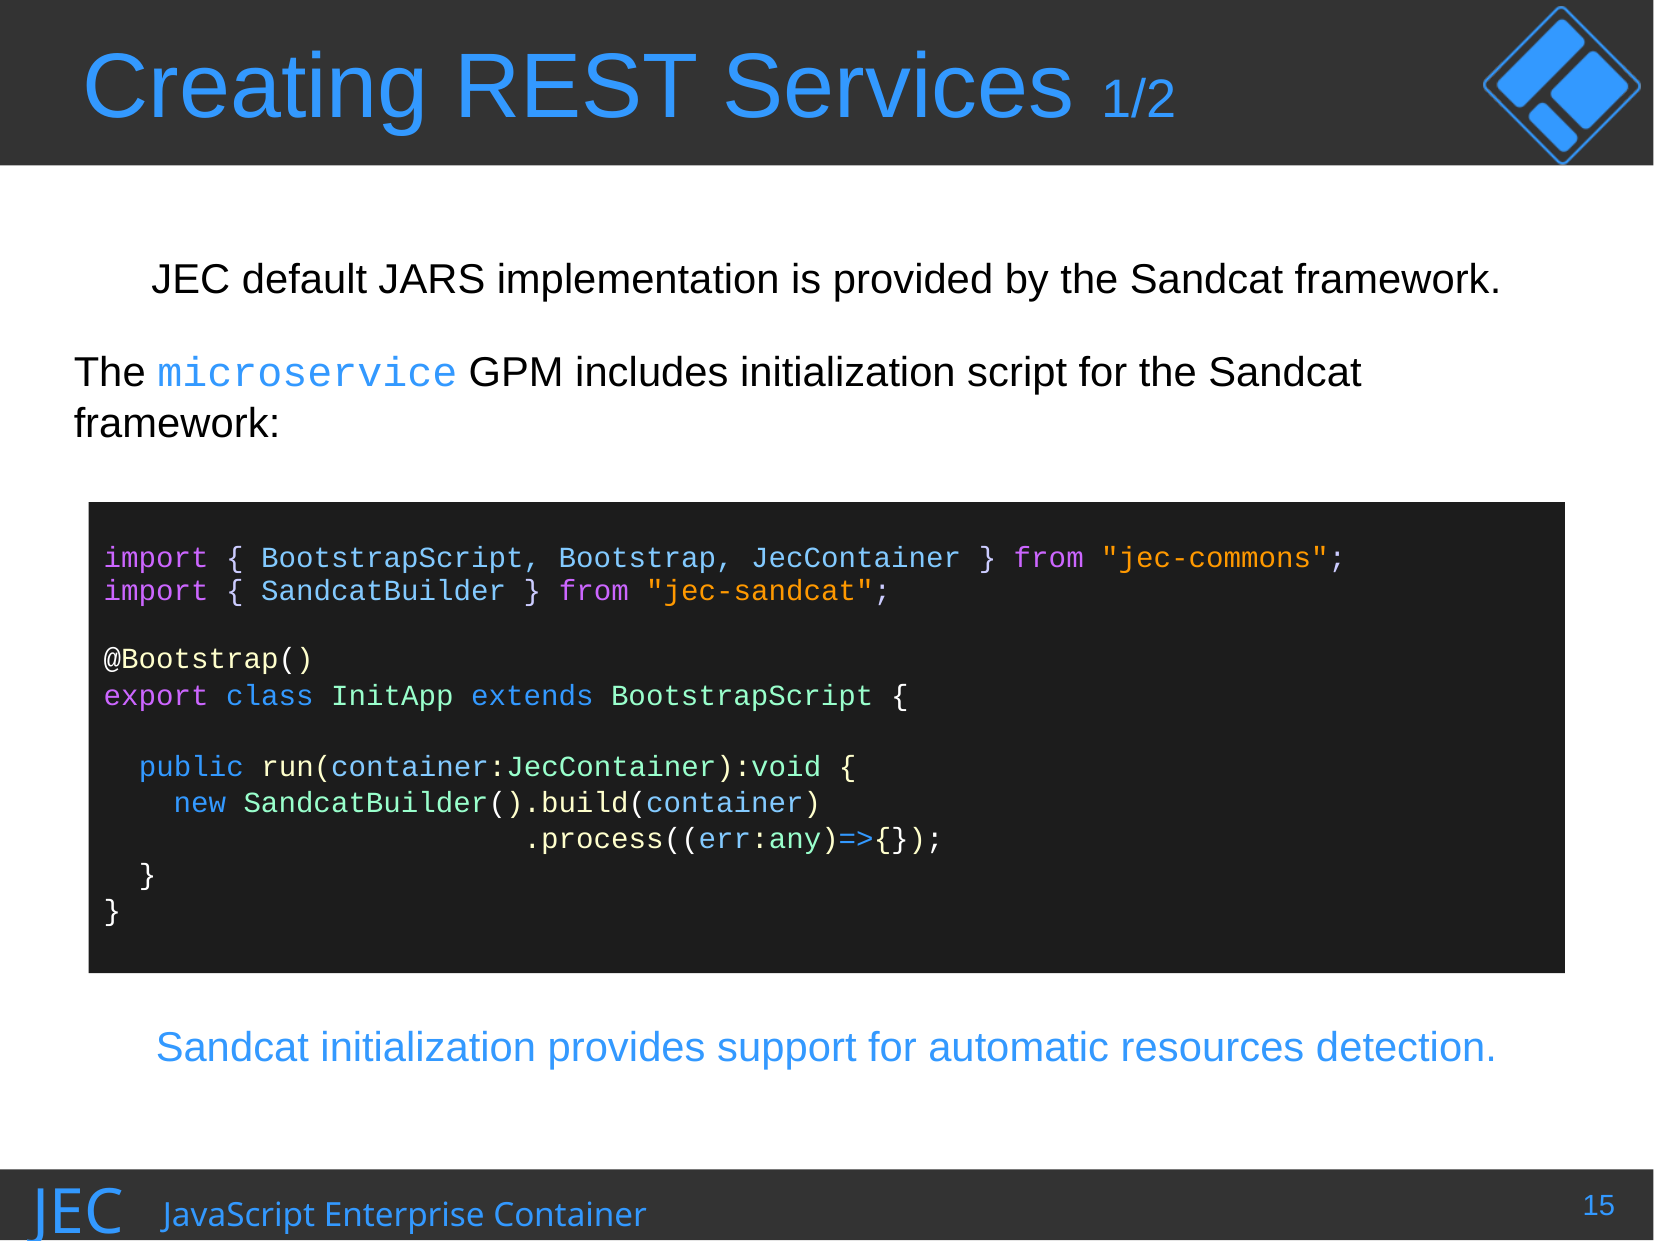

# Creating REST Services 1/2
JEC default JARS implementation is provided by the Sandcat framework.
The microservice GPM includes initialization script for the Sandcat framework:
import { BootstrapScript, Bootstrap, JecContainer } from "jec-commons";
import { SandcatBuilder } from "jec-sandcat";
@Bootstrap()
export class InitApp extends BootstrapScript {
 public run(container:JecContainer):void {
 new SandcatBuilder().build(container)
 .process((err:any)=>{});
 }
}
Sandcat initialization provides support for automatic resources detection.
JEC
15
JavaScript Enterprise Container